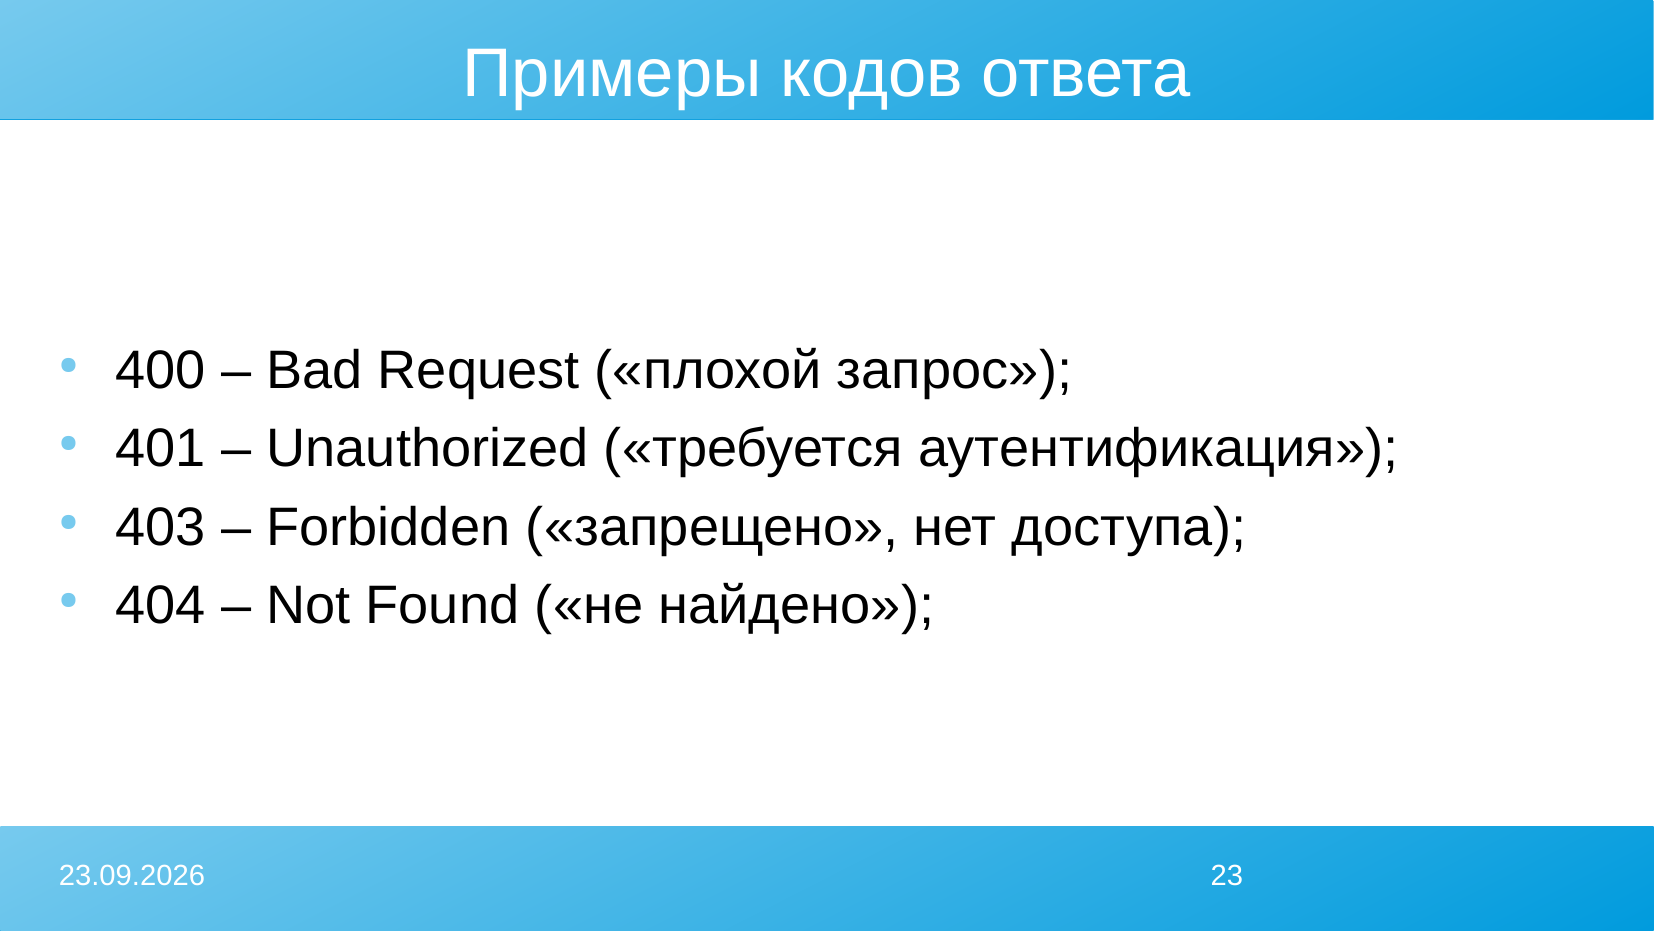

# Примеры кодов ответа
400 – Bad Request («плохой запрос»);
401 – Unauthorized («требуется аутентификация»);
403 – Forbidden («запрещено», нет доступа);
404 – Not Found («не найдено»);